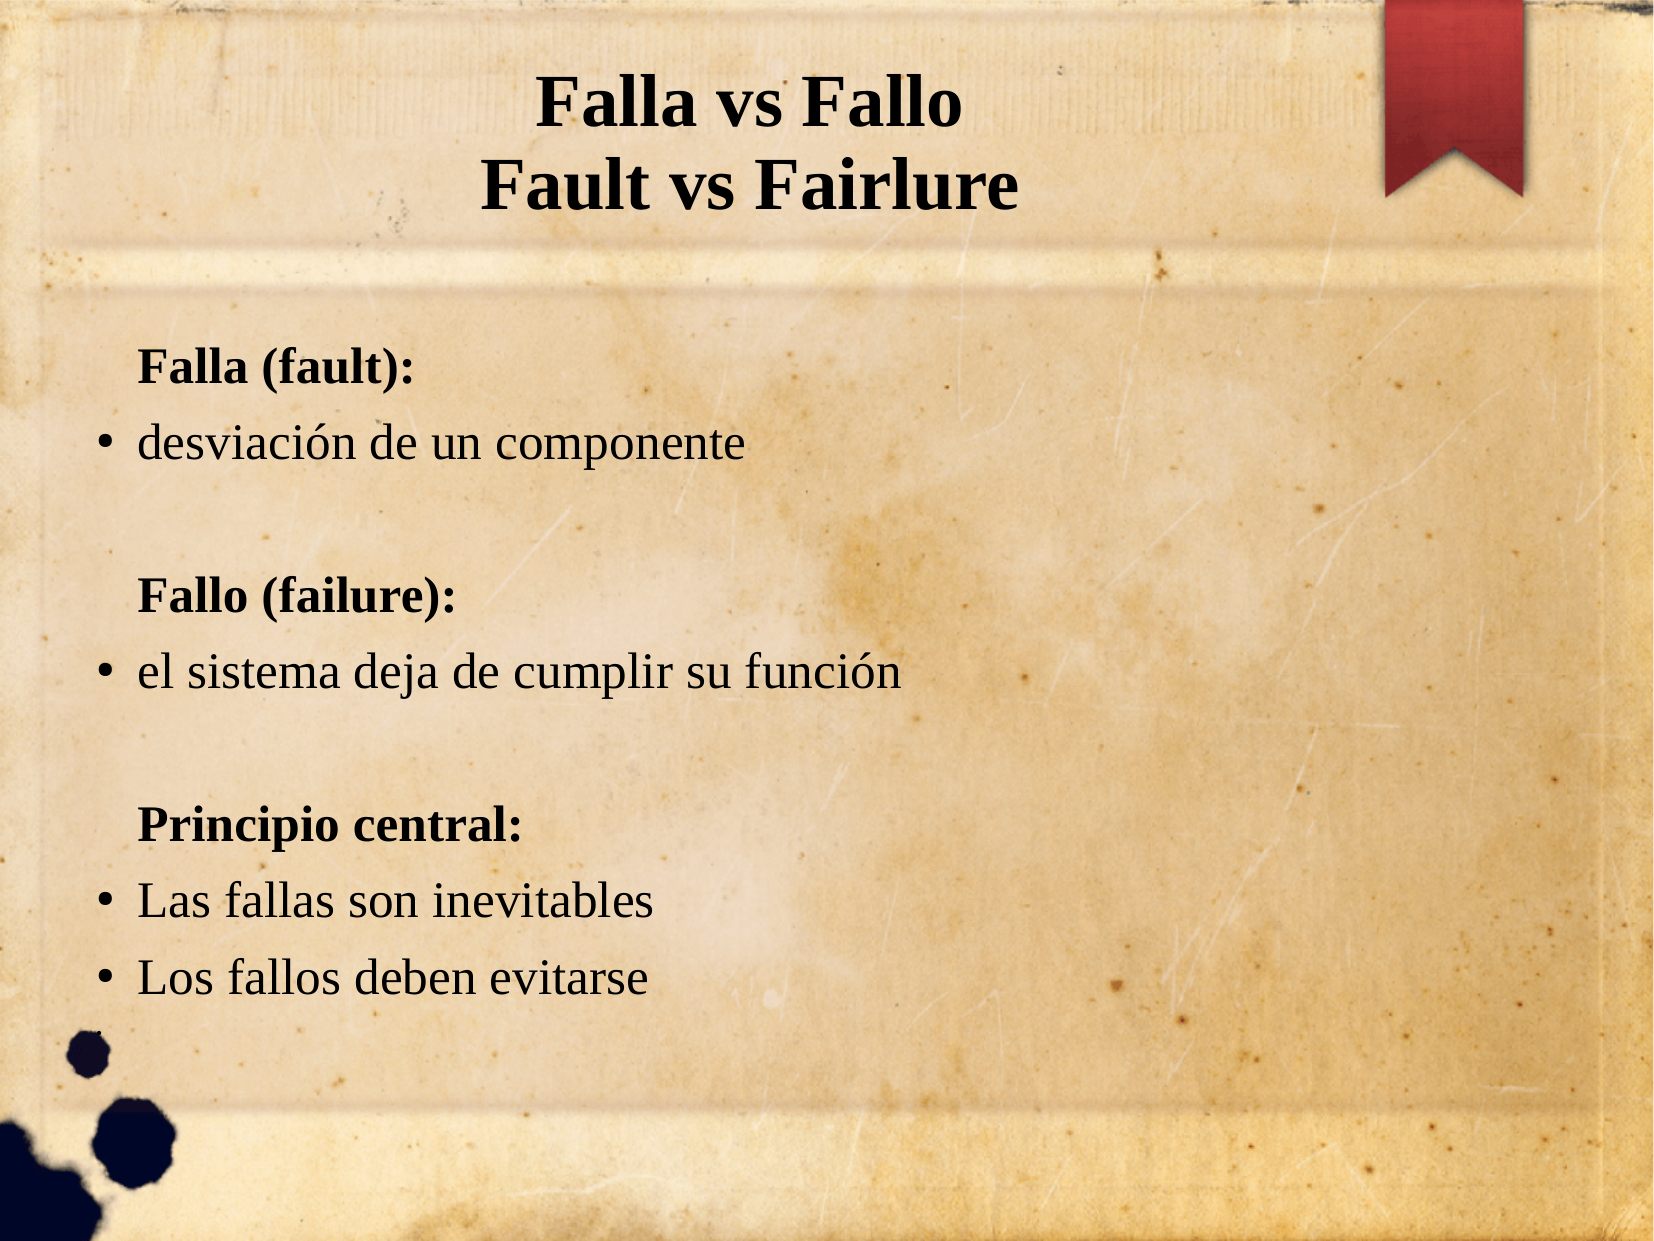

# Falla vs Fallo Fault vs Fairlure
Falla (fault):
desviación de un componente
Fallo (failure):
el sistema deja de cumplir su función
Principio central:
Las fallas son inevitables
Los fallos deben evitarse